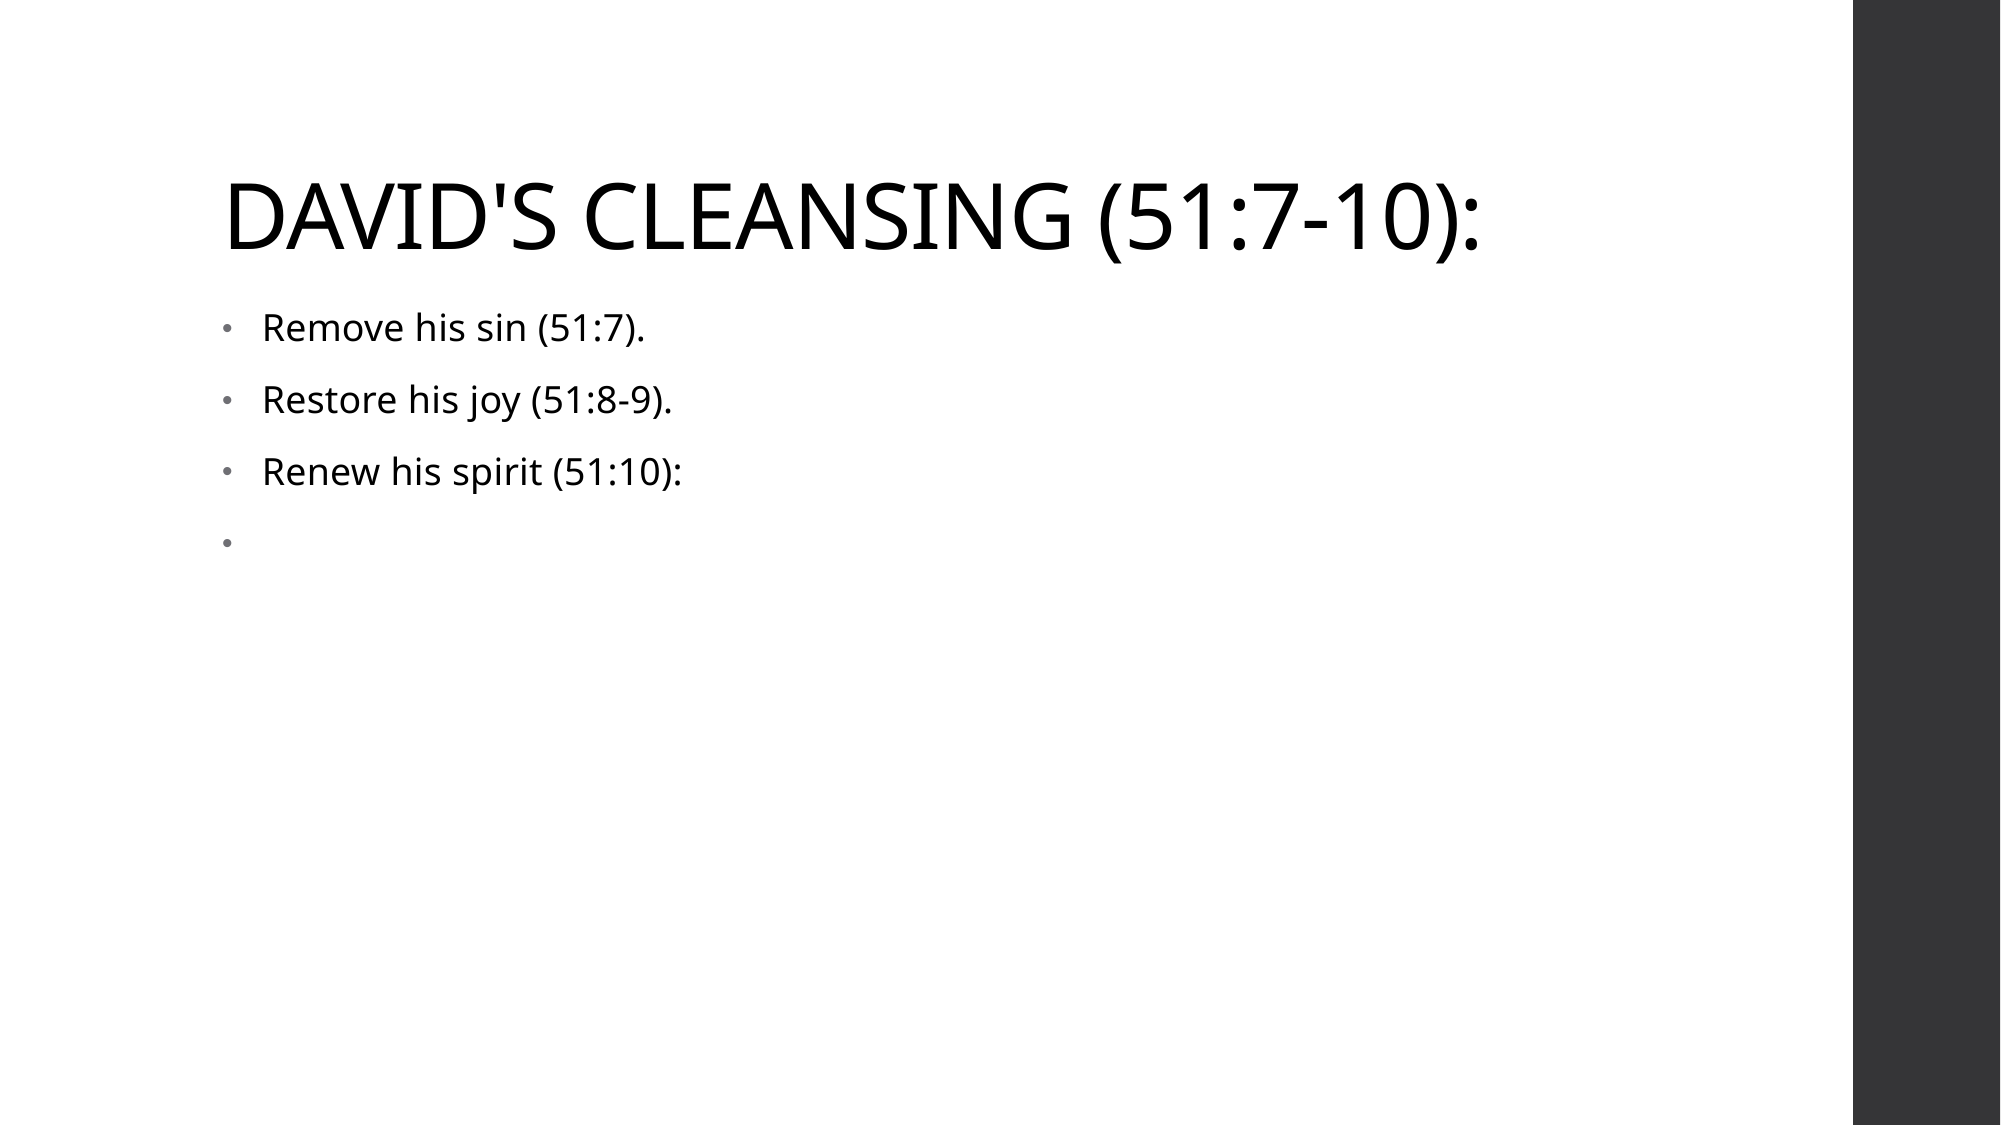

# DAVID'S CLEANSING (51:7-10):
 Remove his sin (51:7).
 Restore his joy (51:8-9).
 Renew his spirit (51:10):